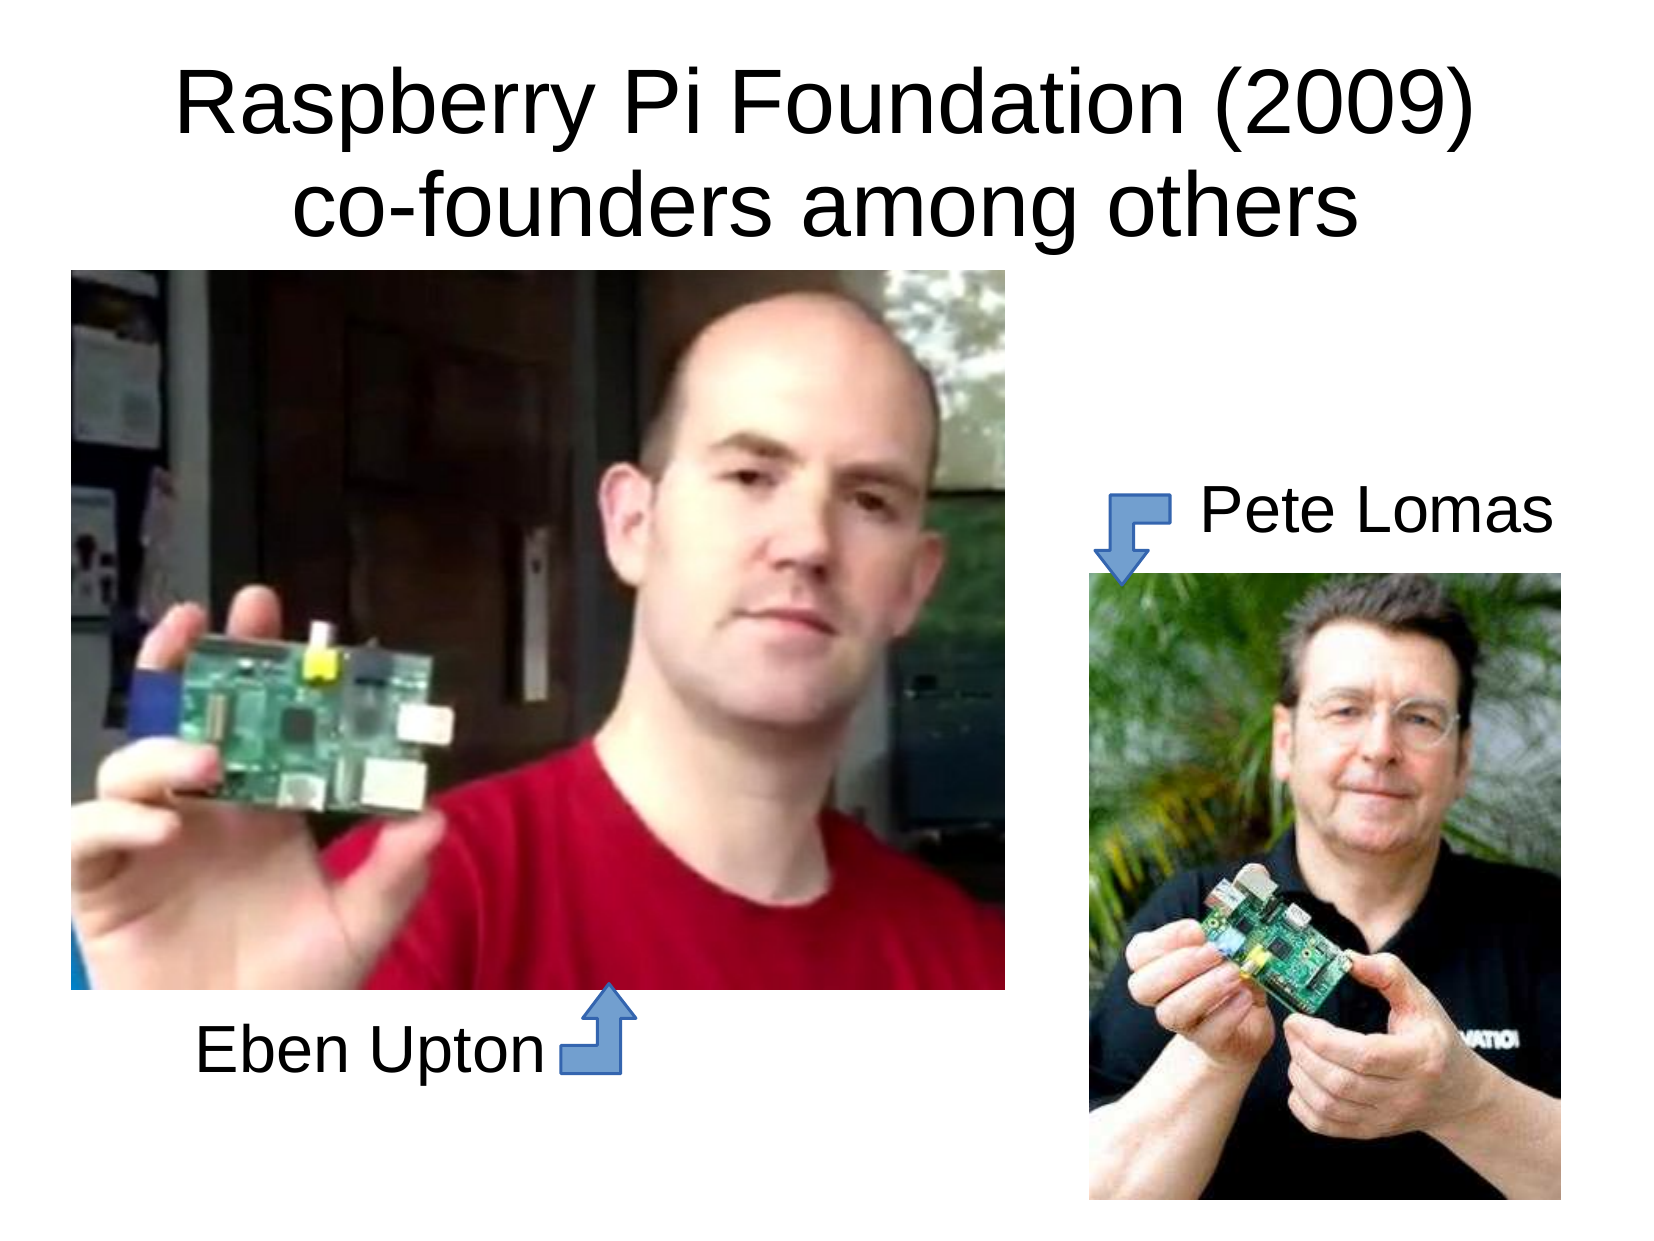

# Raspberry Pi Foundation (2009) co-founders among others
Pete Lomas
Eben Upton